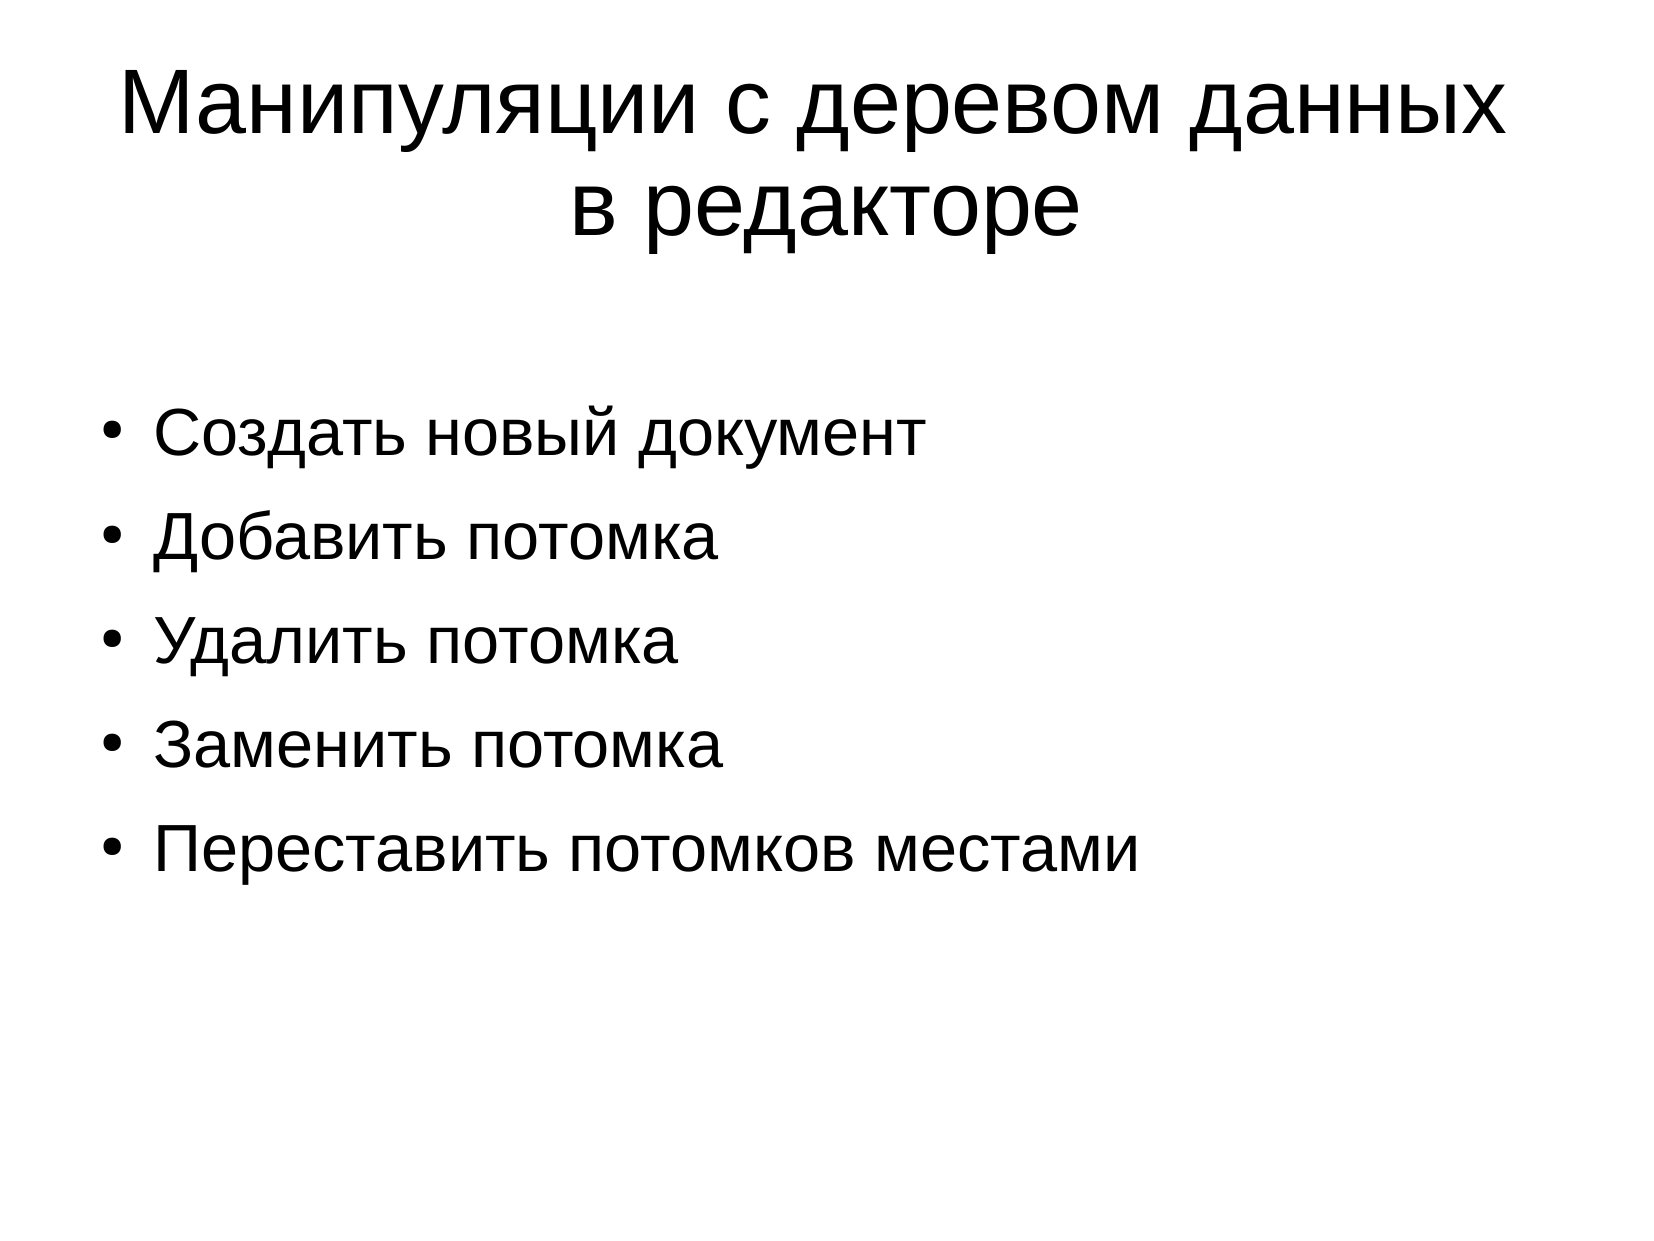

# Манипуляции с деревом данных в редакторе
Создать новый документ
Добавить потомка
Удалить потомка
Заменить потомка
Переставить потомков местами